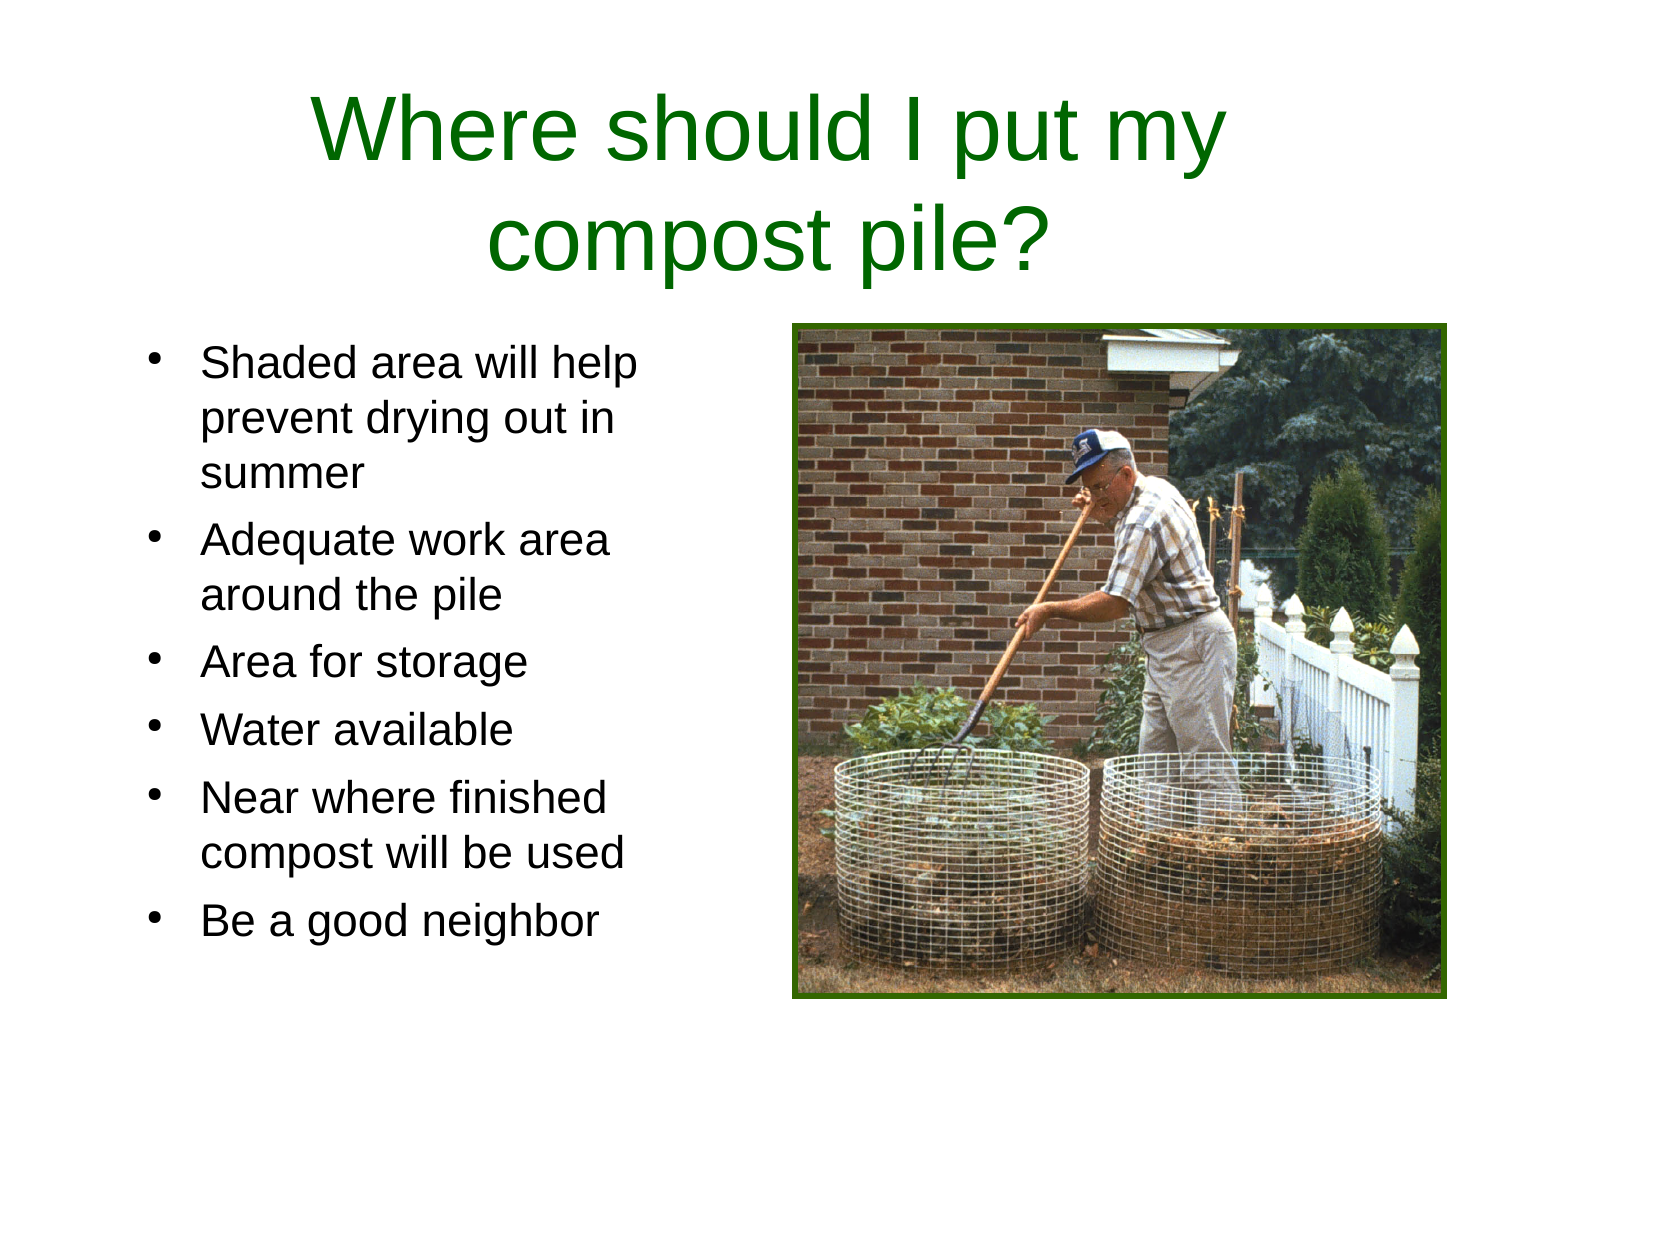

# Where should I put my compost pile?
Shaded area will help prevent drying out in summer
Adequate work area around the pile
Area for storage
Water available
Near where finished compost will be used
Be a good neighbor